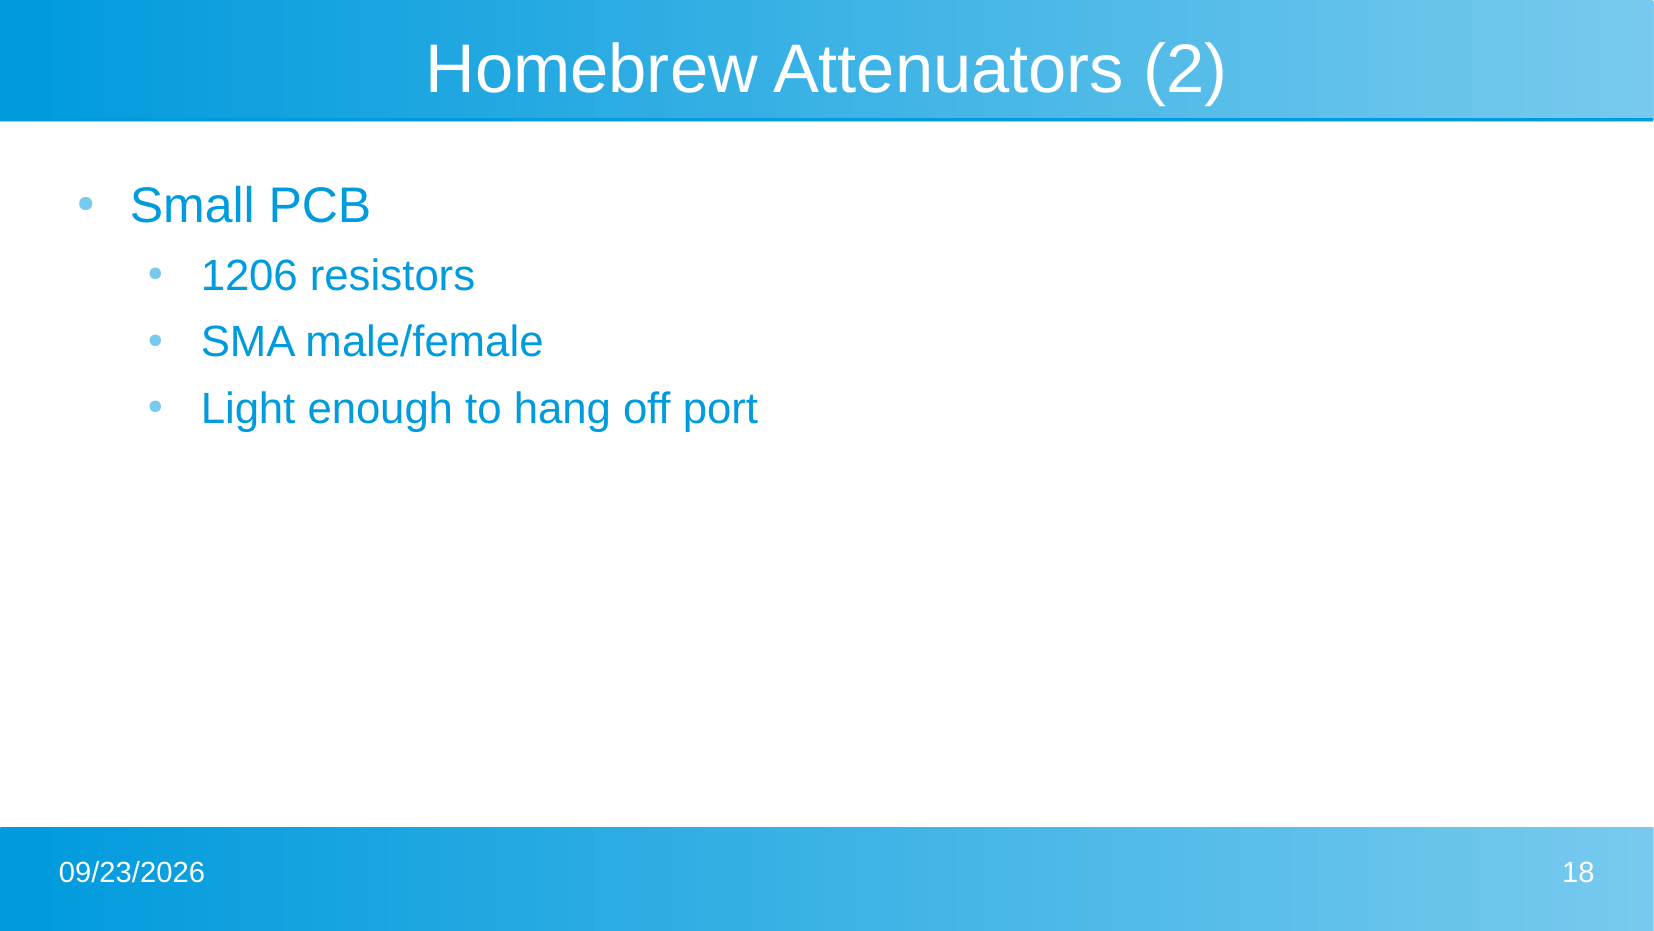

# Homebrew Attenuators (2)
Small PCB
1206 resistors
SMA male/female
Light enough to hang off port
18